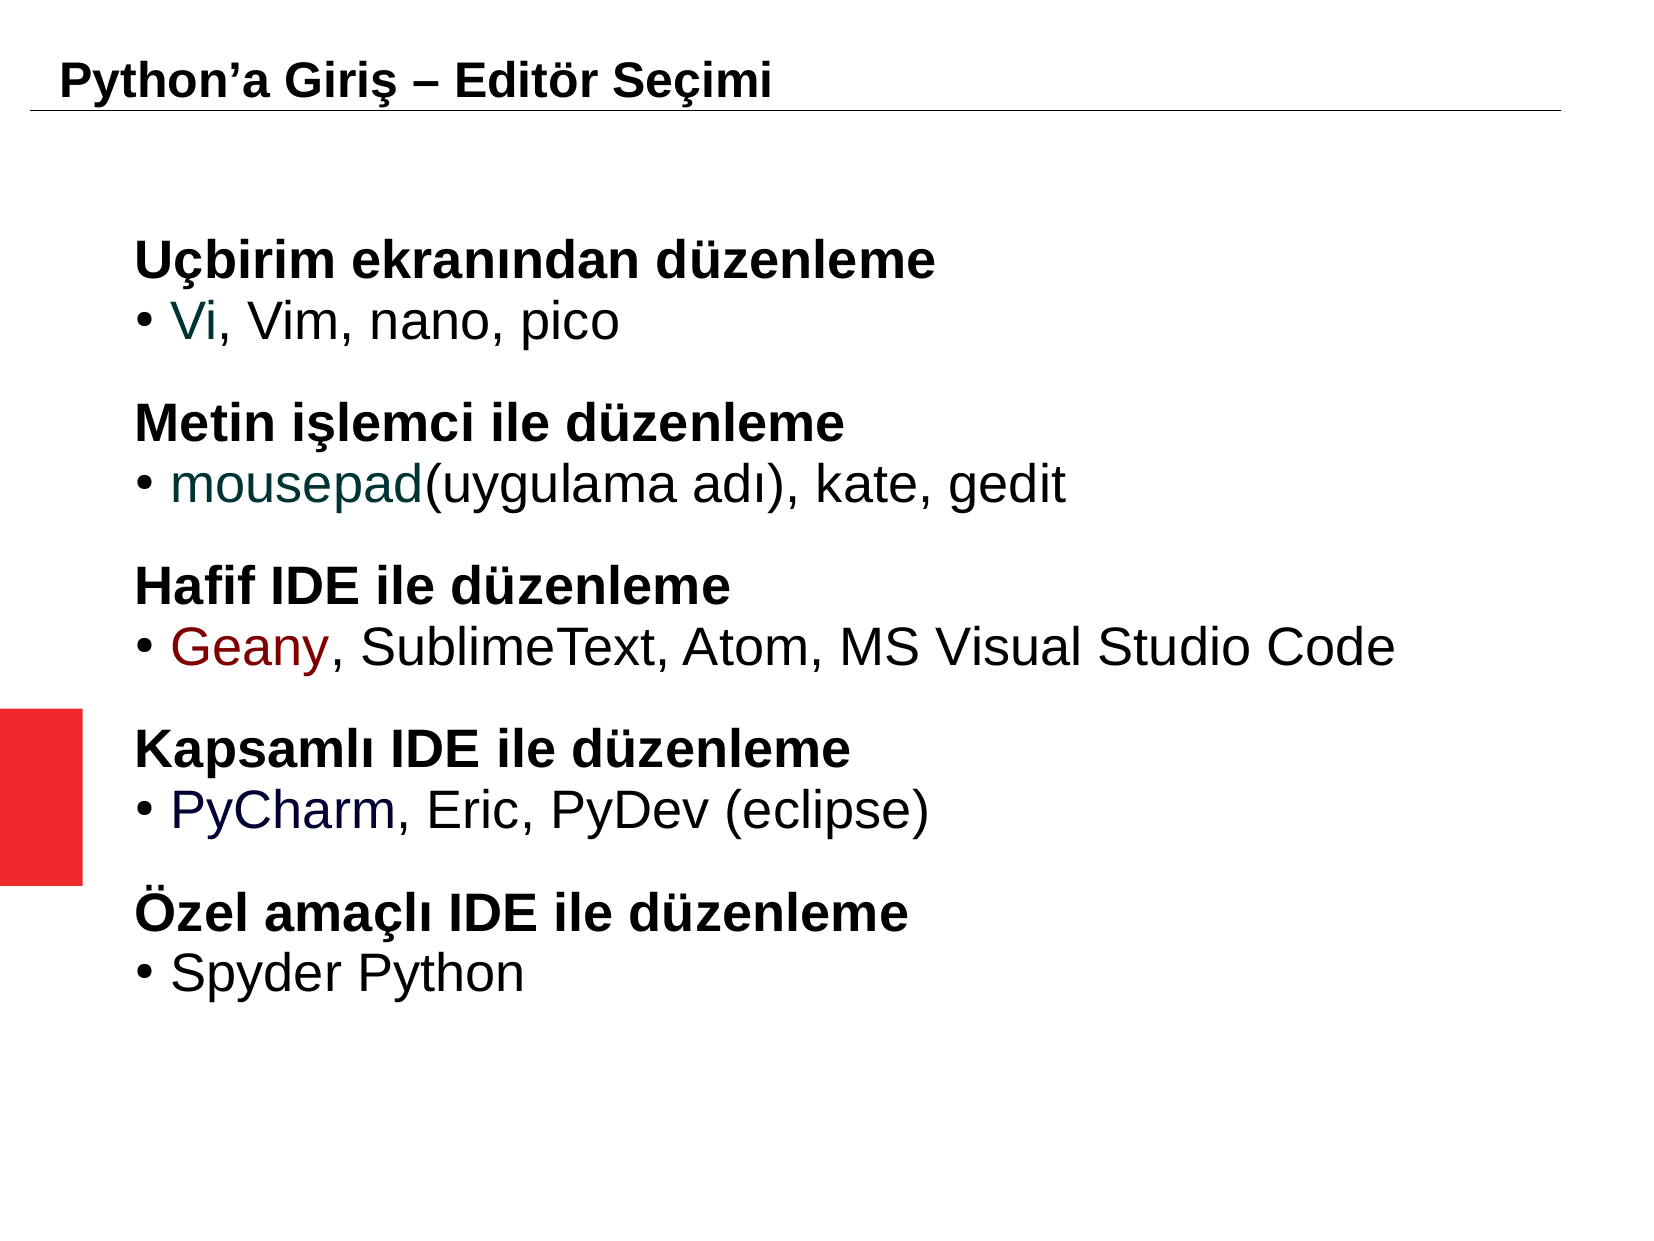

Python’a Giriş – Editör Seçimi
Uçbirim ekranından düzenleme
Vi, Vim, nano, pico
Metin işlemci ile düzenleme
mousepad(uygulama adı), kate, gedit
Hafif IDE ile düzenleme
Geany, SublimeText, Atom, MS Visual Studio Code
Kapsamlı IDE ile düzenleme
PyCharm, Eric, PyDev (eclipse)
Özel amaçlı IDE ile düzenleme
Spyder Python